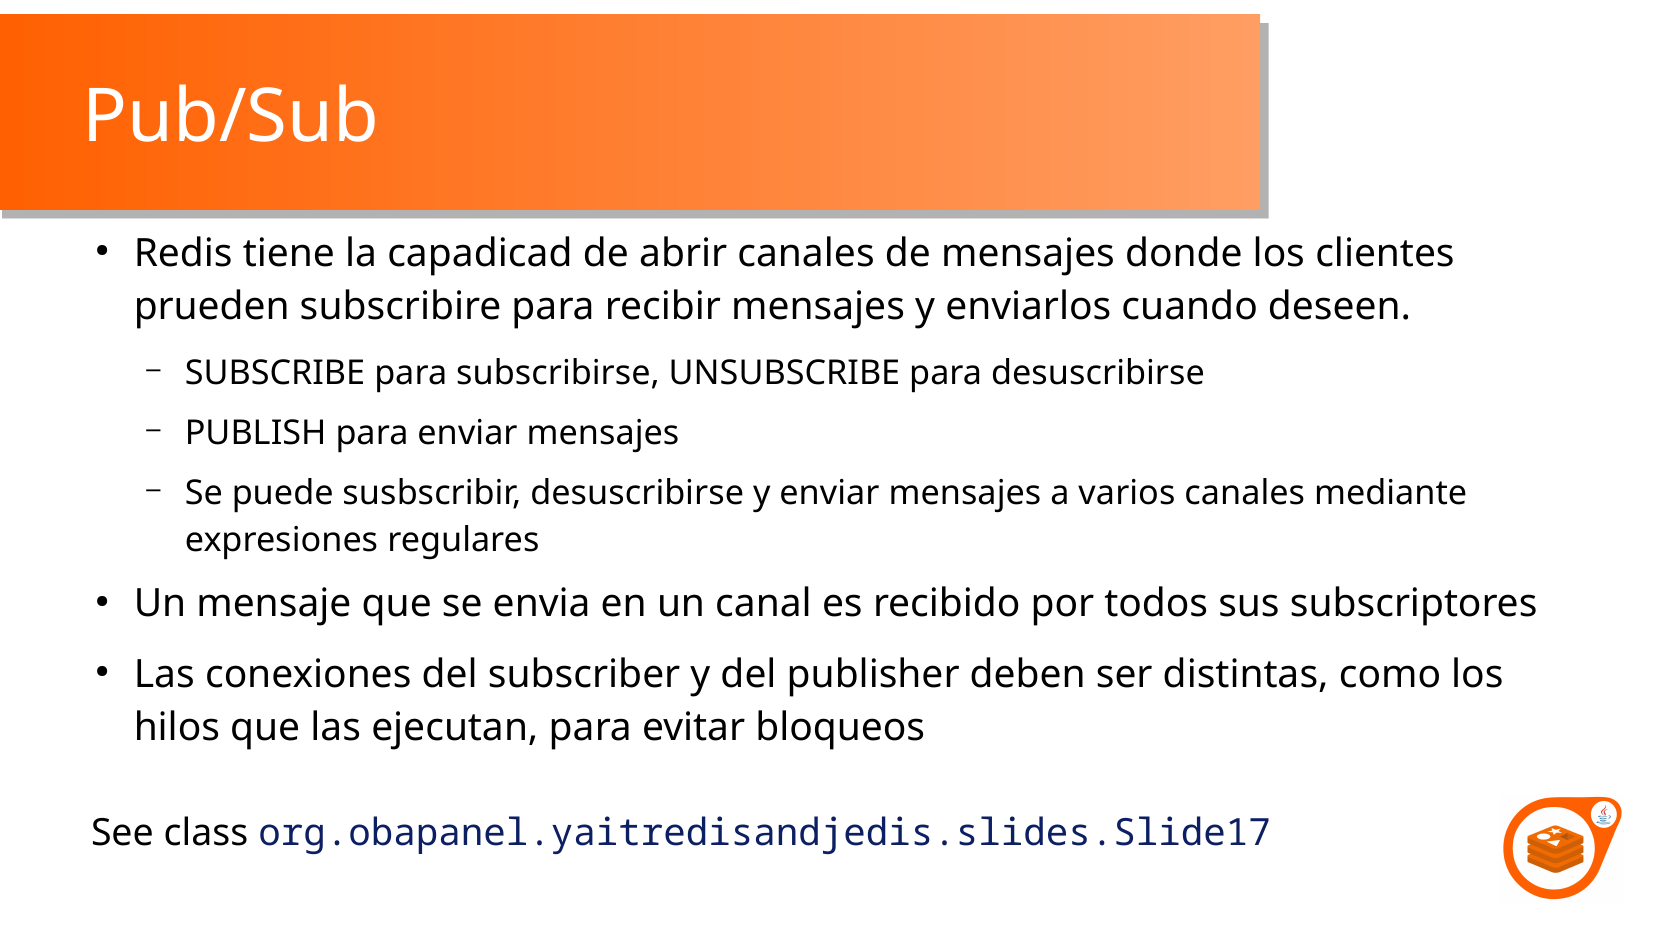

# Pub/Sub
Redis tiene la capadicad de abrir canales de mensajes donde los clientes prueden subscribire para recibir mensajes y enviarlos cuando deseen.
SUBSCRIBE para subscribirse, UNSUBSCRIBE para desuscribirse
PUBLISH para enviar mensajes
Se puede susbscribir, desuscribirse y enviar mensajes a varios canales mediante expresiones regulares
Un mensaje que se envia en un canal es recibido por todos sus subscriptores
Las conexiones del subscriber y del publisher deben ser distintas, como los hilos que las ejecutan, para evitar bloqueos
See class org.obapanel.yaitredisandjedis.slides.Slide17